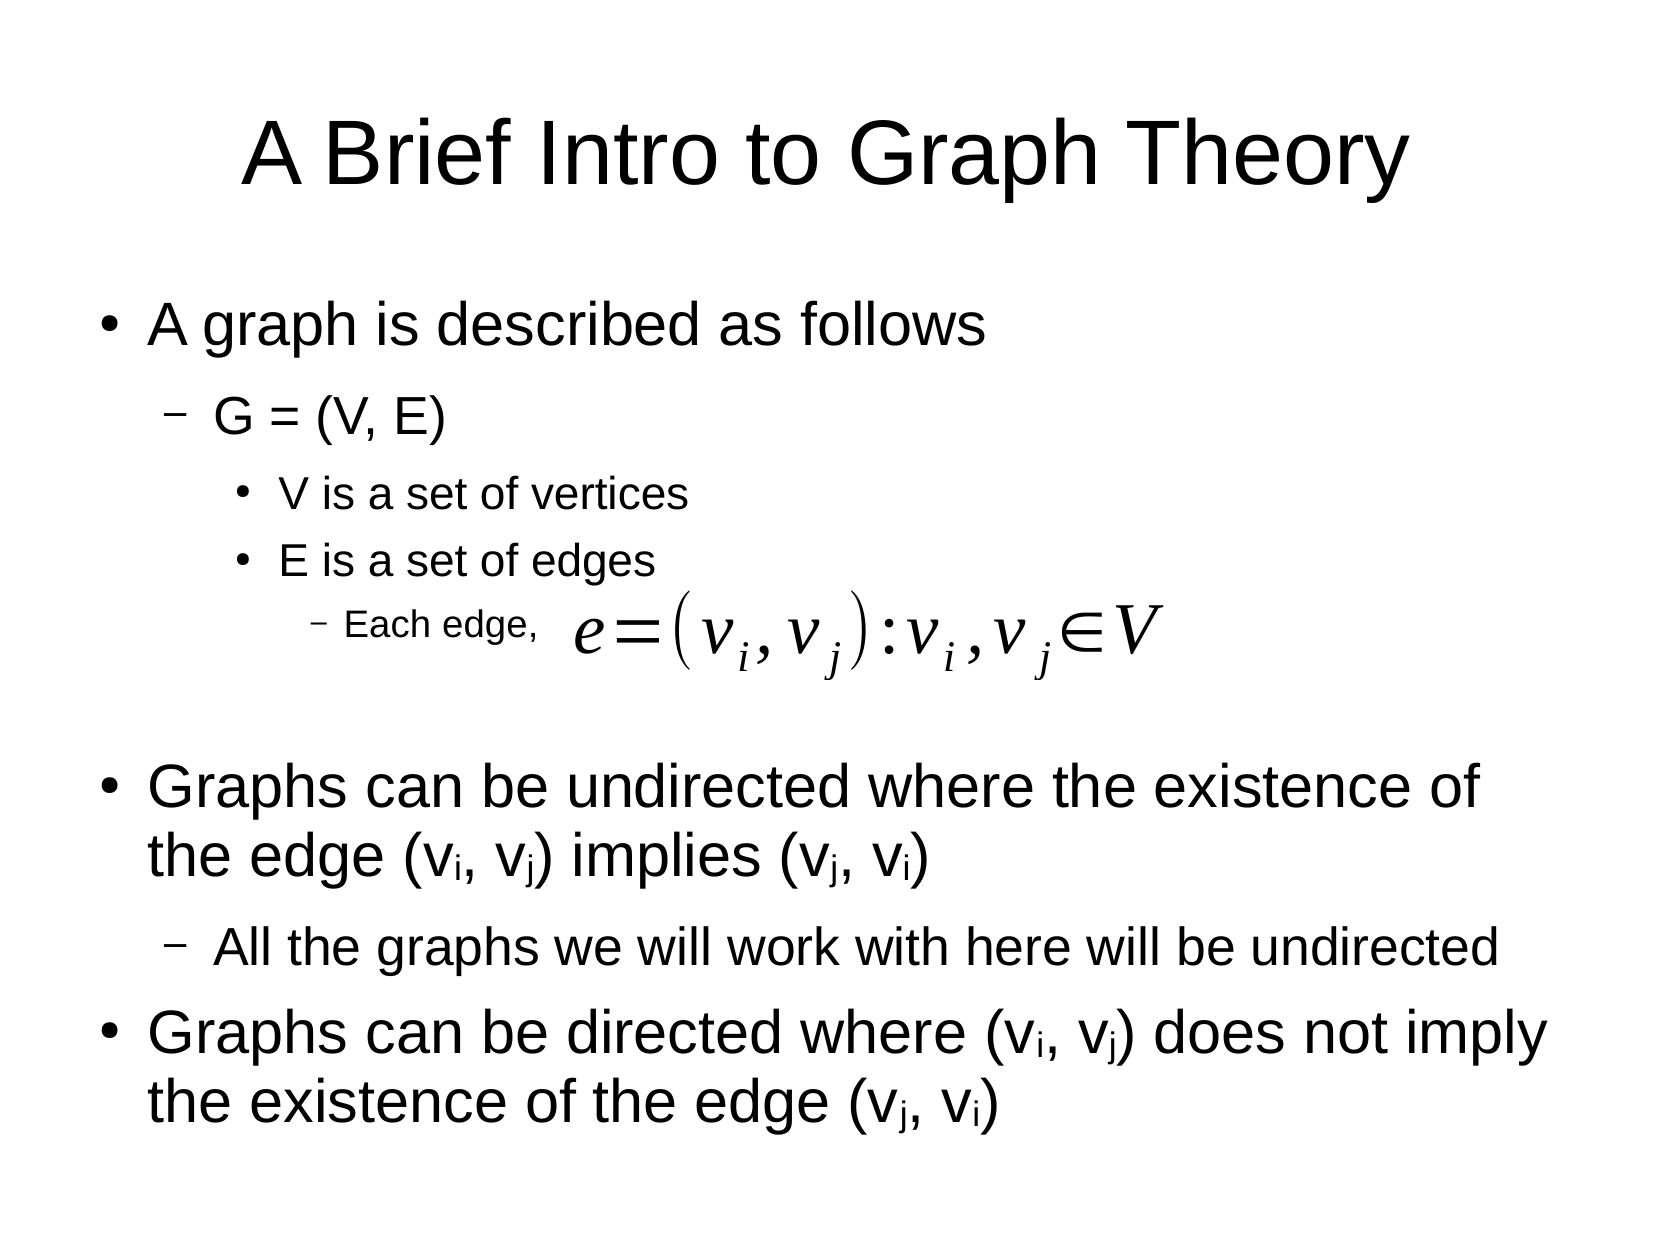

# A Brief Intro to Graph Theory
A graph is described as follows
G = (V, E)
V is a set of vertices
E is a set of edges
Each edge,
Graphs can be undirected where the existence of the edge (vi, vj) implies (vj, vi)
All the graphs we will work with here will be undirected
Graphs can be directed where (vi, vj) does not imply the existence of the edge (vj, vi)